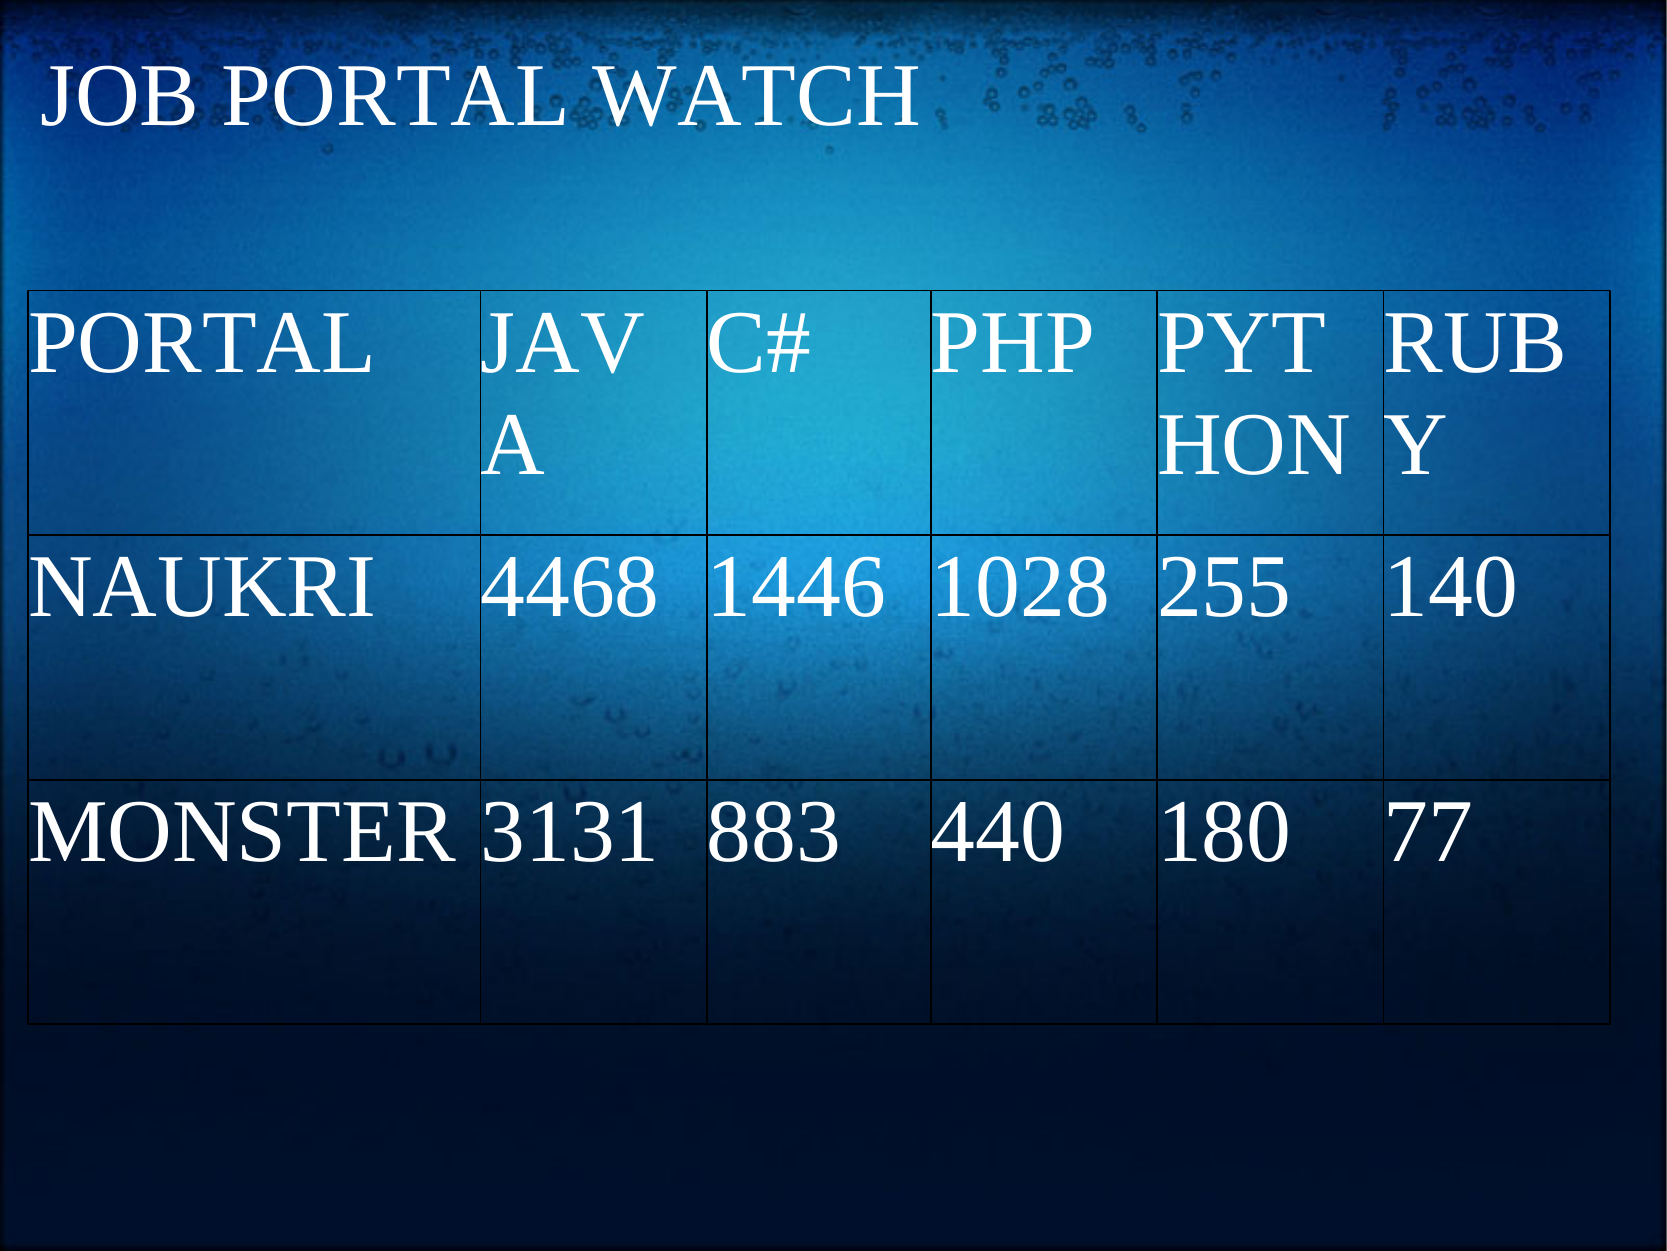

# JOB PORTAL WATCH
PORTAL
JAVA
C#
PHP
PYTHON
RUBY
NAUKRI
4468
1446
1028
255
140
MONSTER
3131
883
440
180
77